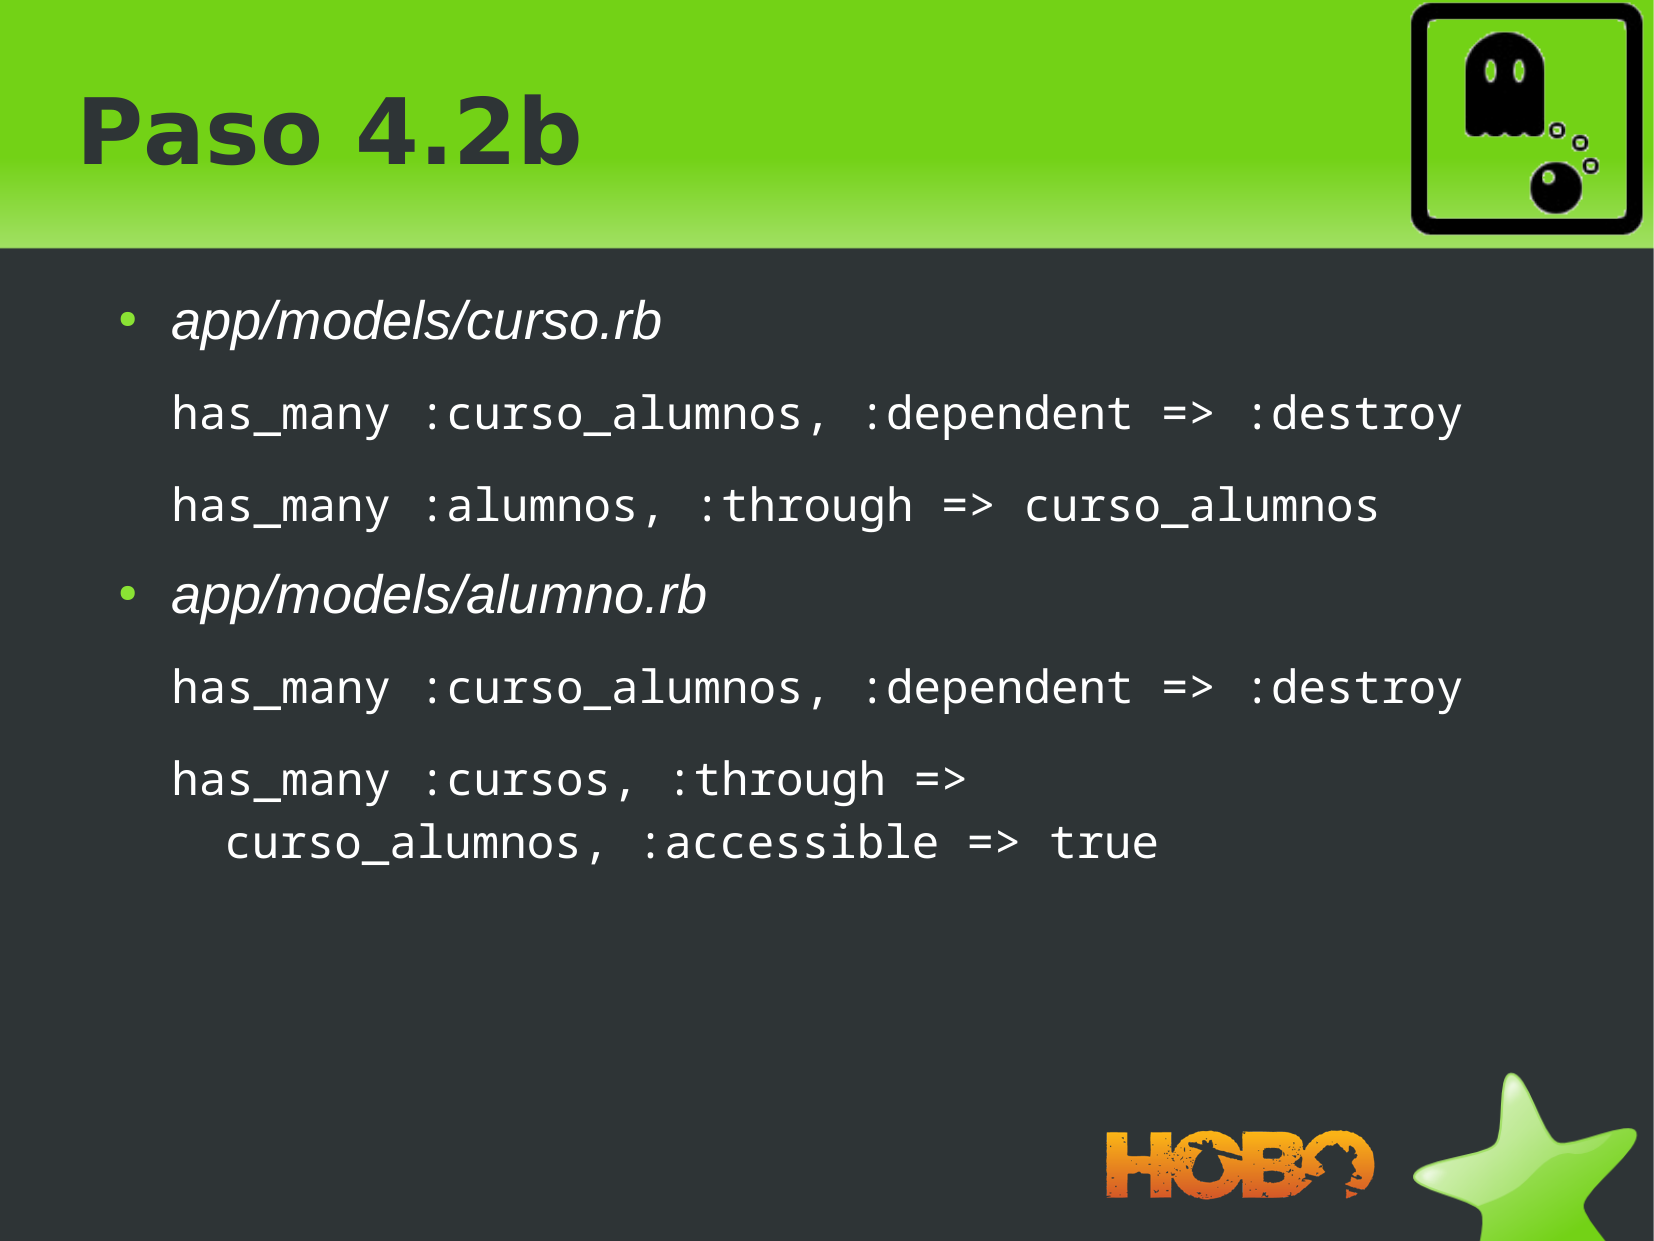

# Paso 4.2b
app/models/curso.rb
has_many :curso_alumnos, :dependent => :destroy
has_many :alumnos, :through => curso_alumnos
app/models/alumno.rb
has_many :curso_alumnos, :dependent => :destroy
has_many :cursos, :through => curso_alumnos, :accessible => true